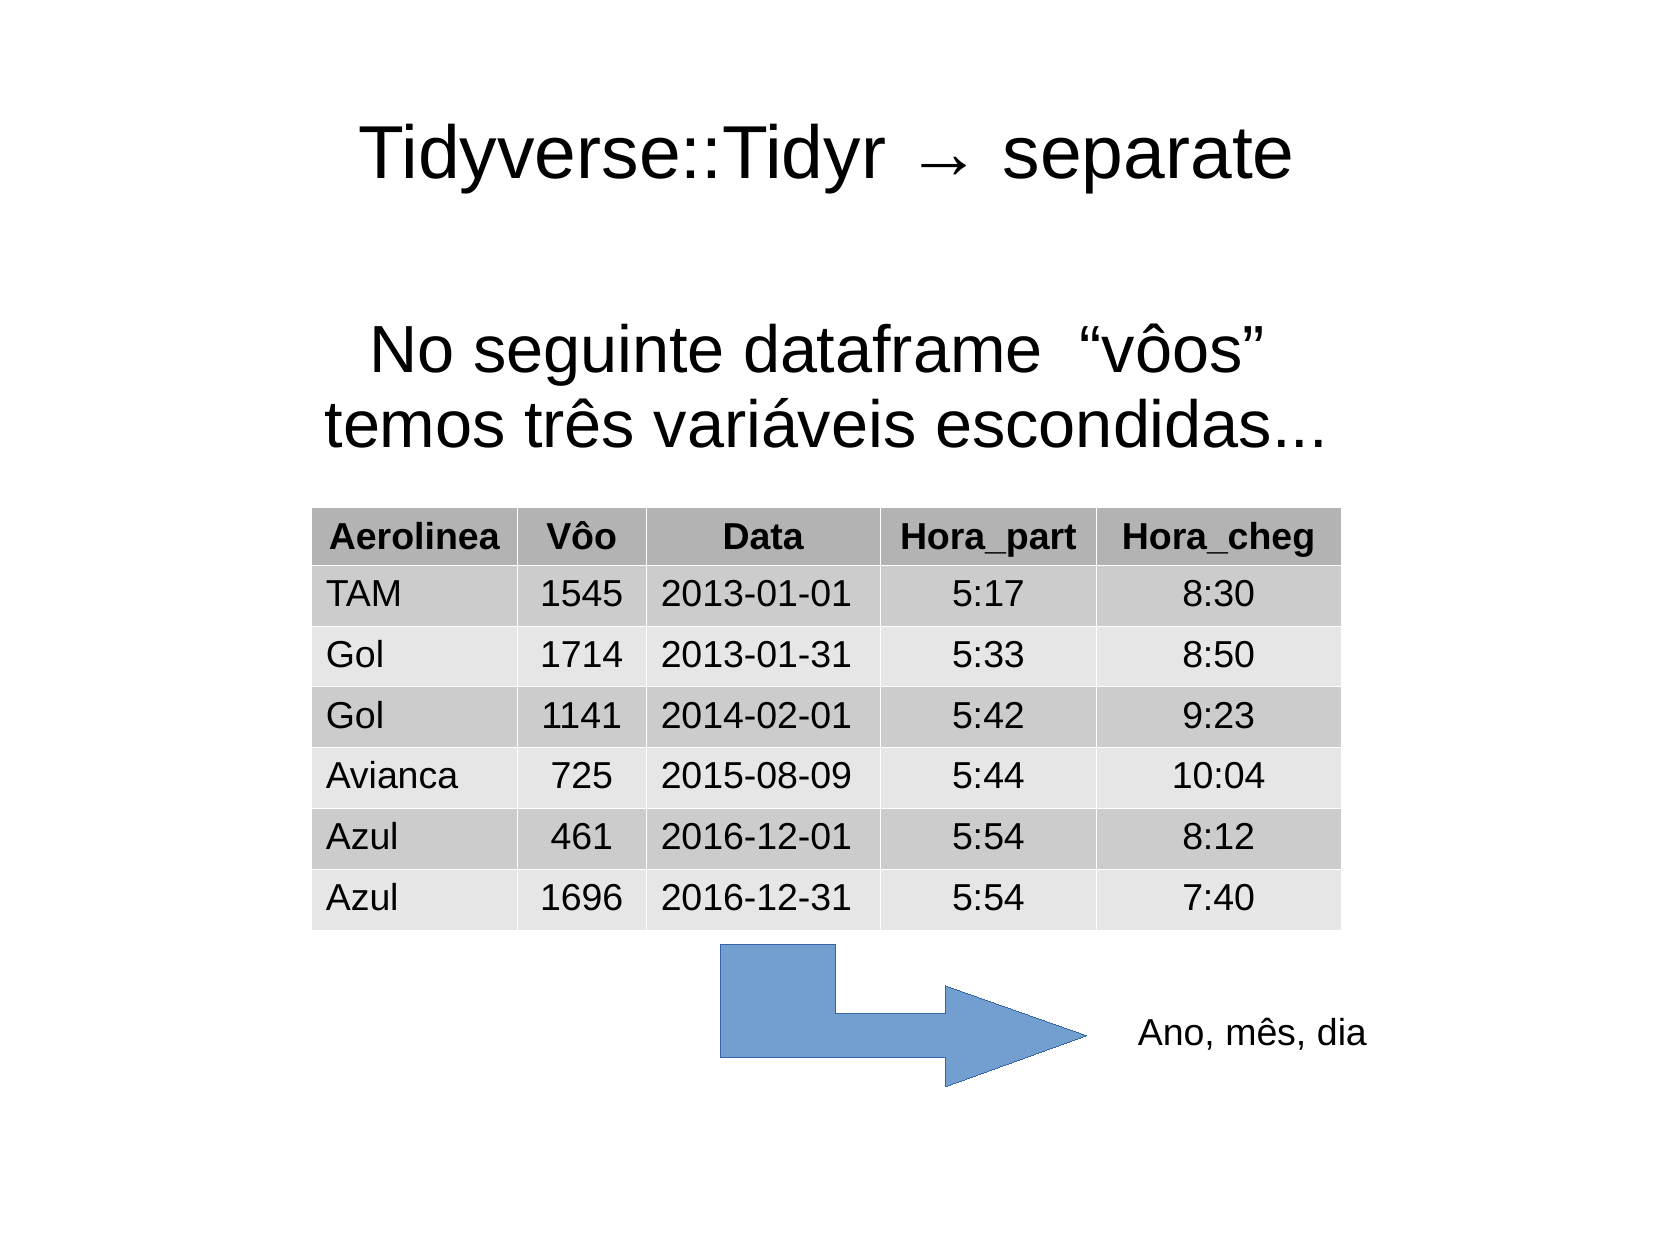

# Tidyverse::Tidyr → separate
No seguinte dataframe “vôos”
temos três variáveis escondidas...
| Aerolinea | Vôo | Data | Hora\_part | Hora\_cheg |
| --- | --- | --- | --- | --- |
| TAM | 1545 | 2013-01-01 | 5:17 | 8:30 |
| Gol | 1714 | 2013-01-31 | 5:33 | 8:50 |
| Gol | 1141 | 2014-02-01 | 5:42 | 9:23 |
| Avianca | 725 | 2015-08-09 | 5:44 | 10:04 |
| Azul | 461 | 2016-12-01 | 5:54 | 8:12 |
| Azul | 1696 | 2016-12-31 | 5:54 | 7:40 |
Ano, mês, dia